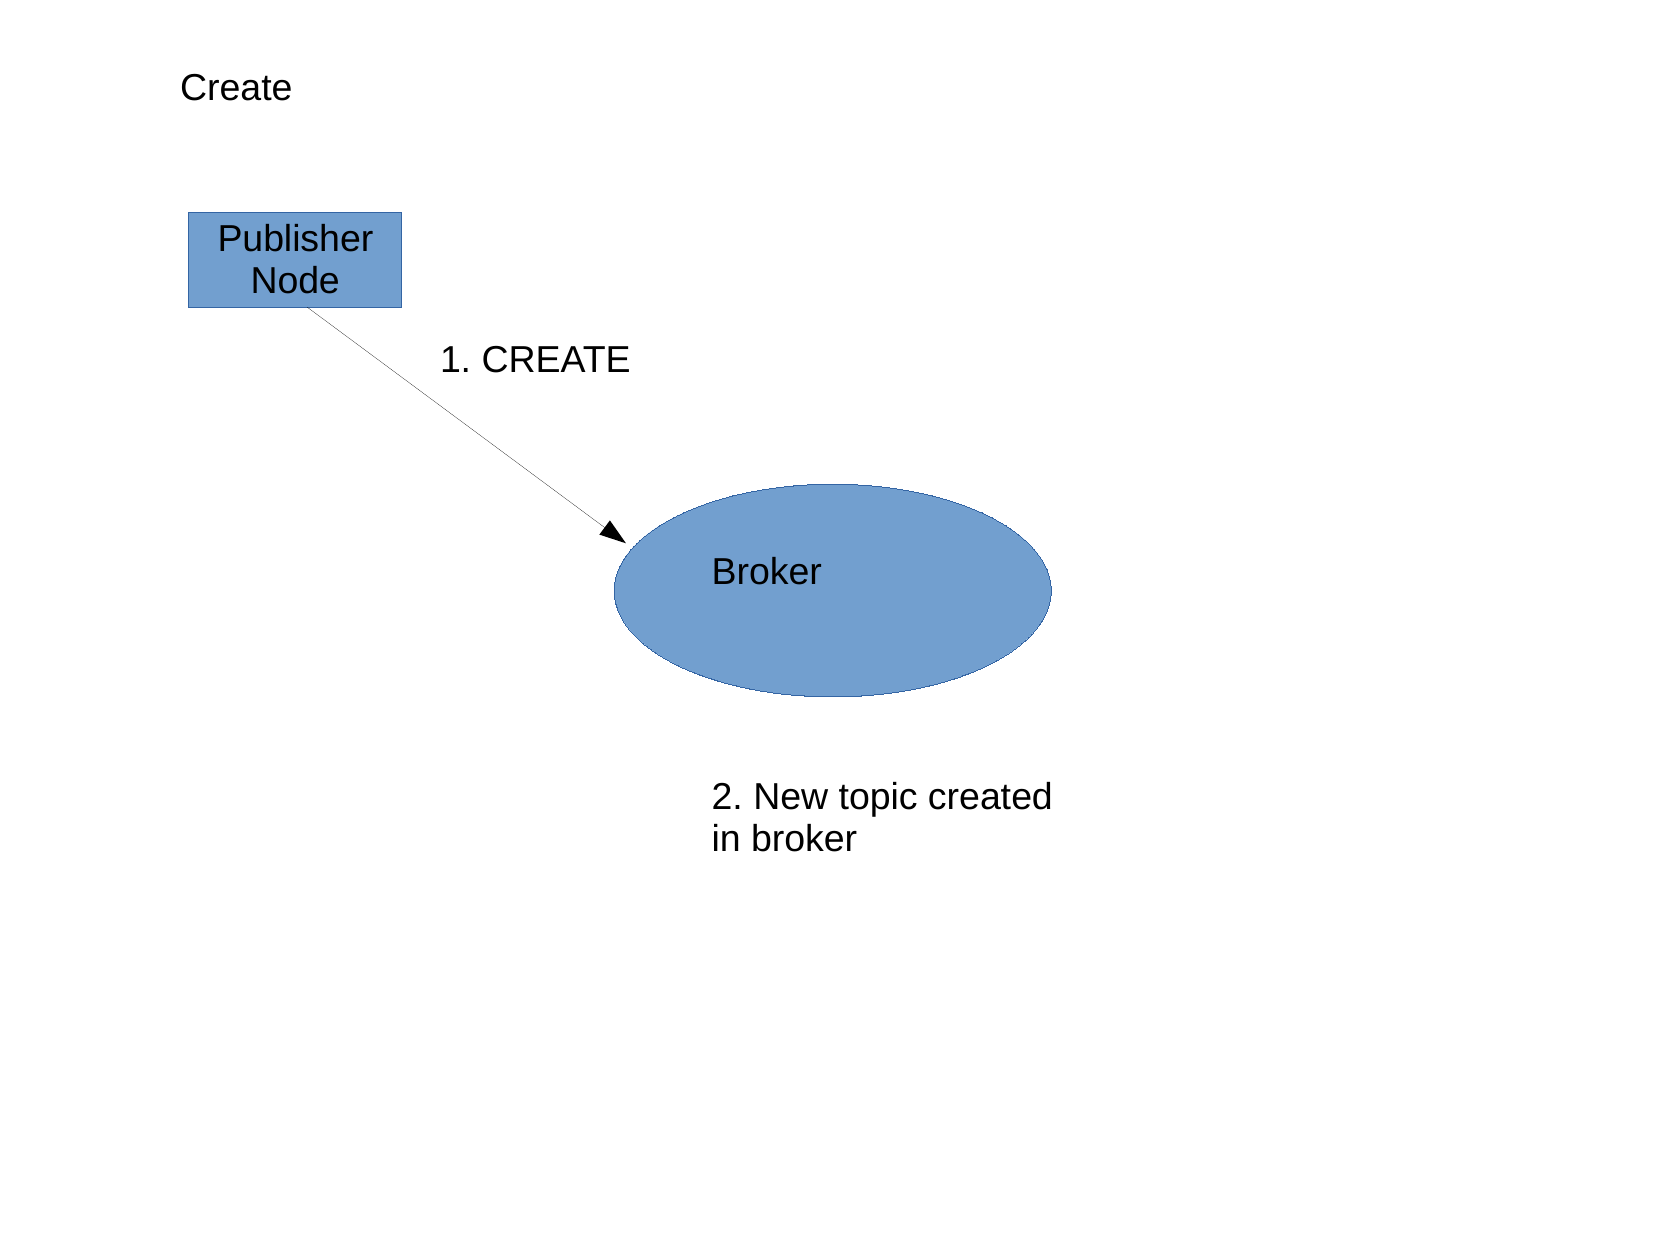

Create
Publisher
Node
1. CREATE
Broker
2. New topic created in broker